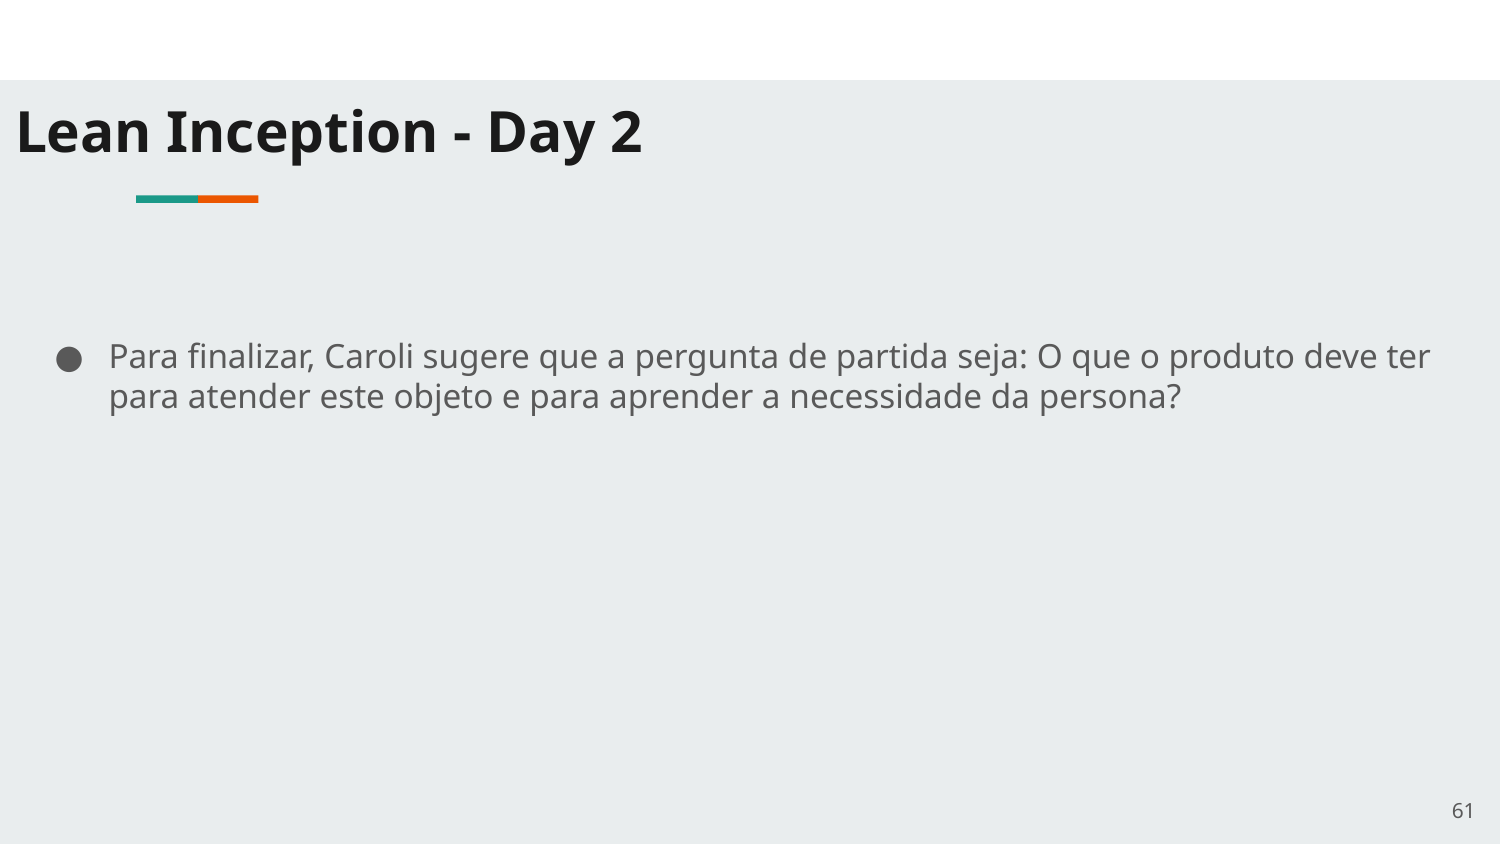

Lean Inception - Day 2
# Para finalizar, Caroli sugere que a pergunta de partida seja: O que o produto deve ter para atender este objeto e para aprender a necessidade da persona?